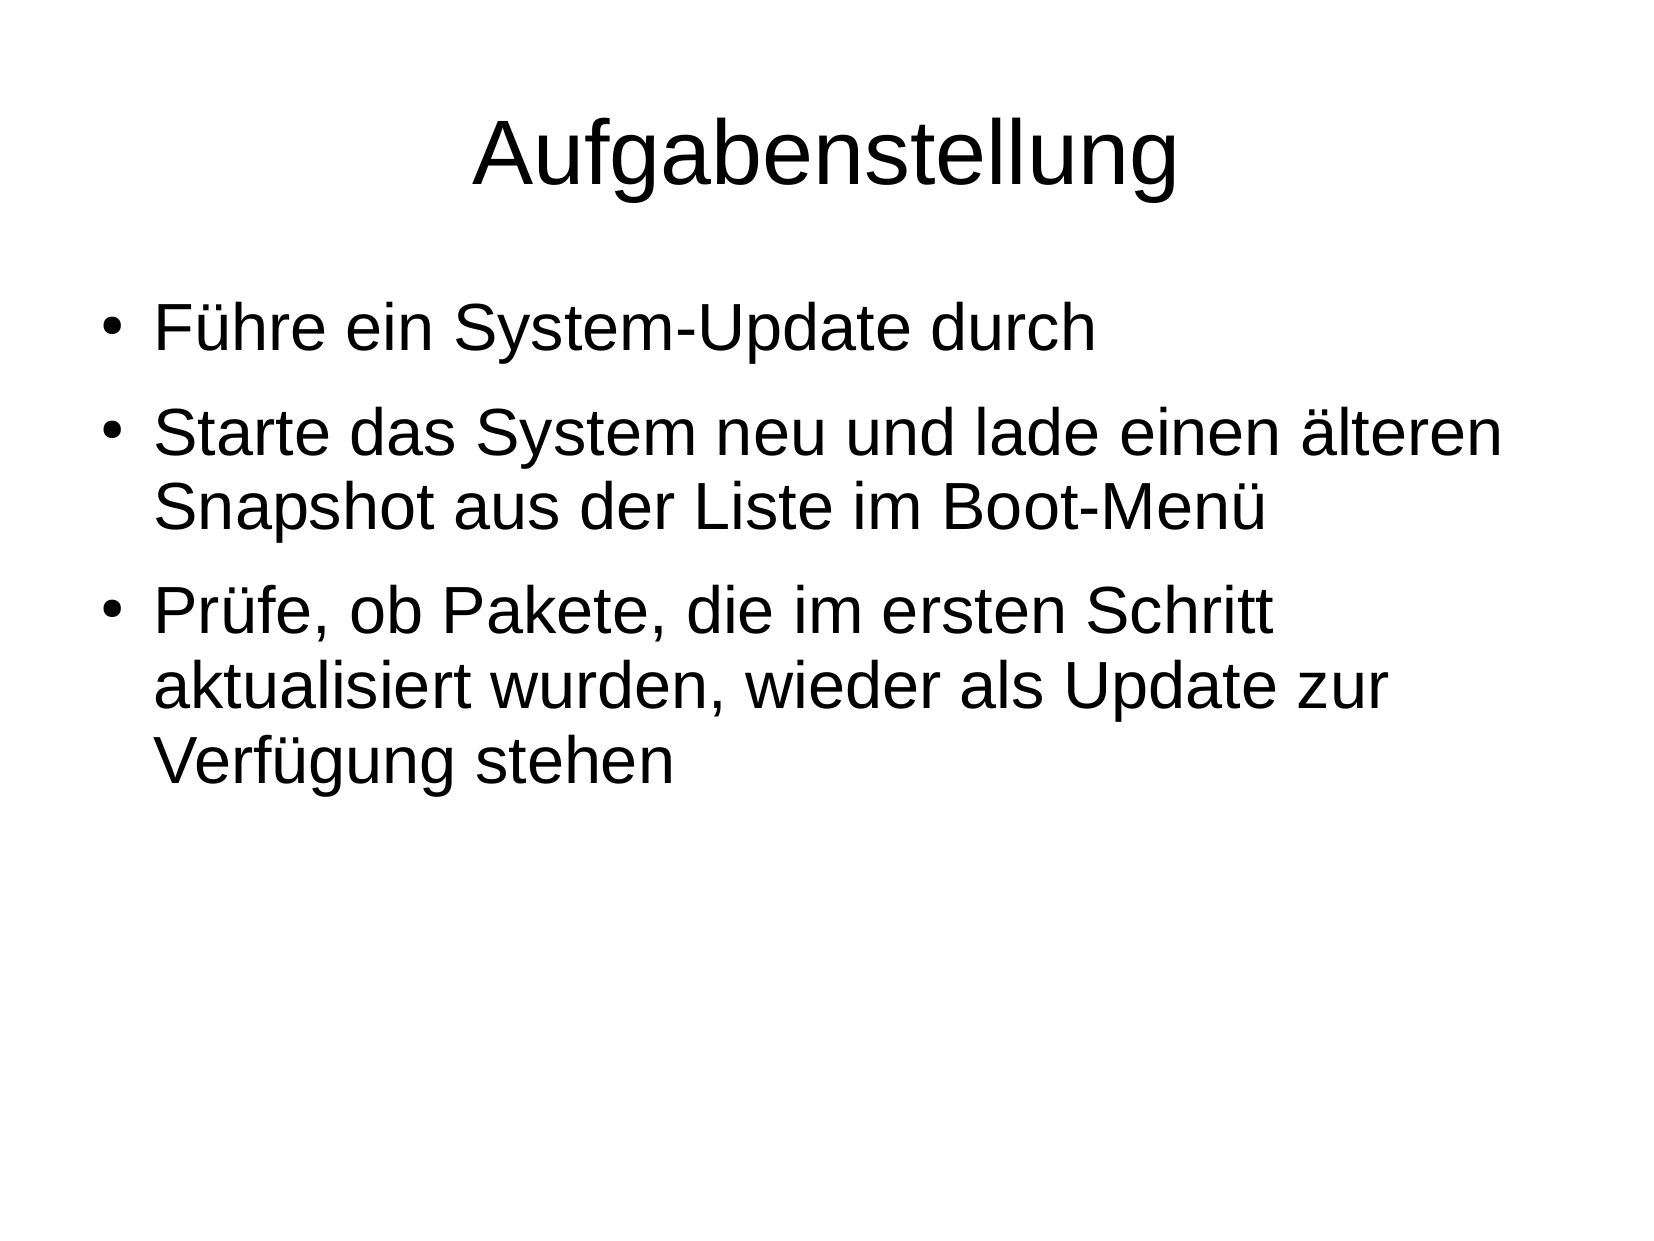

# Aufgabenstellung
Führe ein System-Update durch
Starte das System neu und lade einen älteren Snapshot aus der Liste im Boot-Menü
Prüfe, ob Pakete, die im ersten Schritt aktualisiert wurden, wieder als Update zur Verfügung stehen